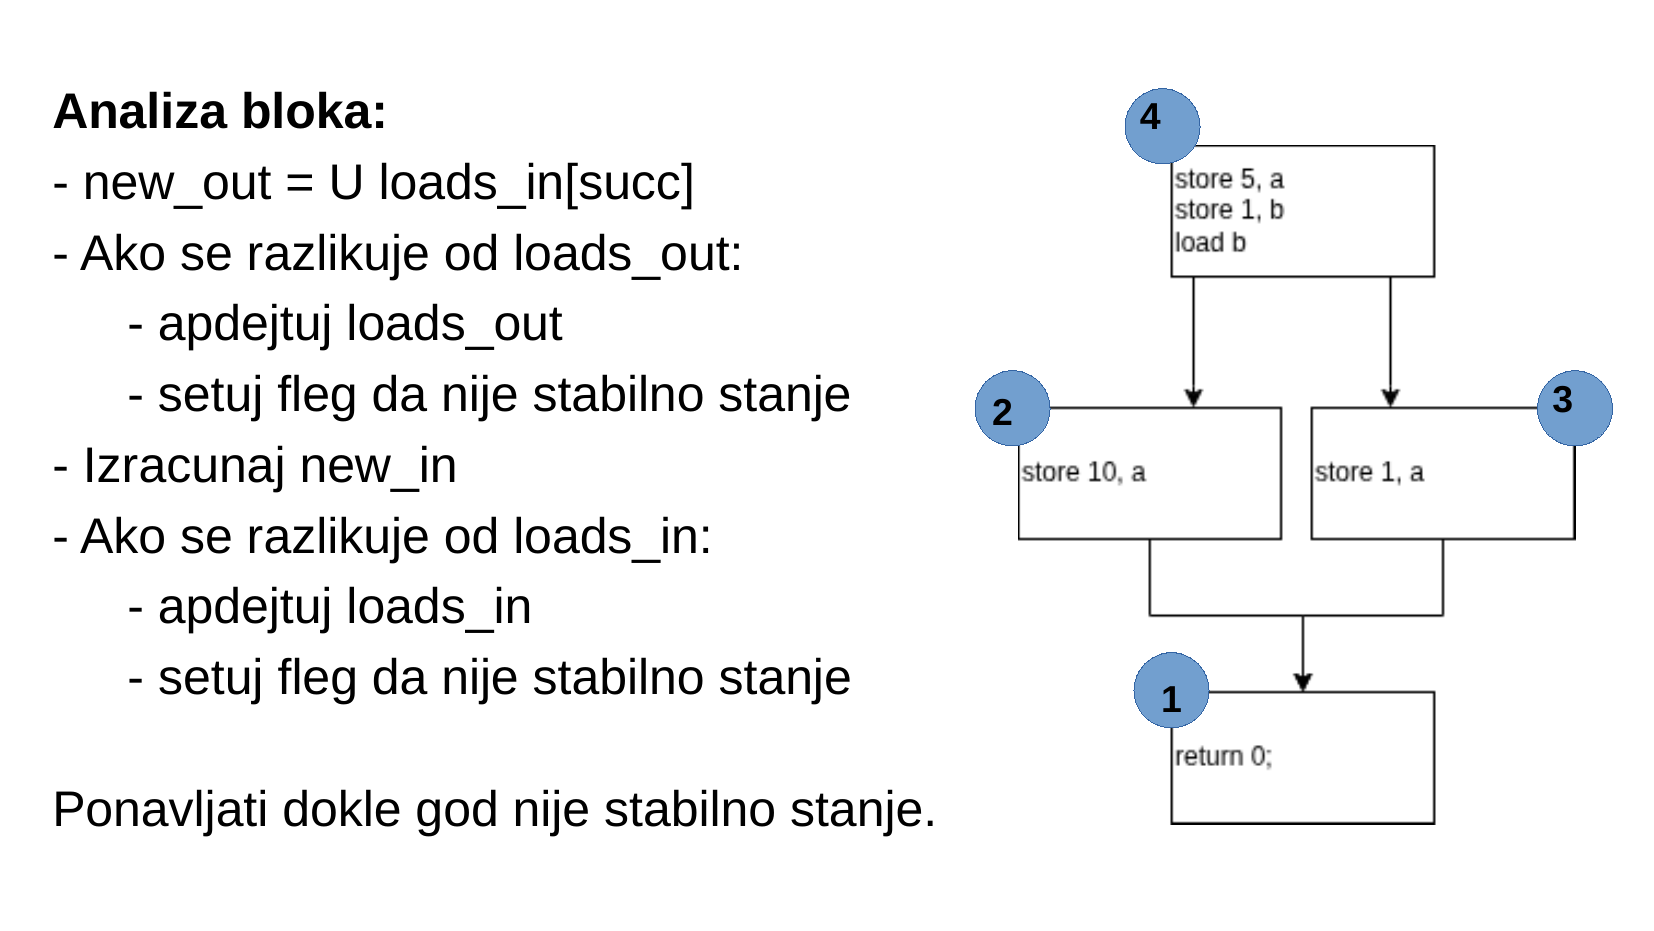

Analiza bloka:
- new_out = U loads_in[succ]
- Ako se razlikuje od loads_out:
	- apdejtuj loads_out
	- setuj fleg da nije stabilno stanje
- Izracunaj new_in
- Ako se razlikuje od loads_in:
	- apdejtuj loads_in
	- setuj fleg da nije stabilno stanje
4
3
2
1
Ponavljati dokle god nije stabilno stanje.